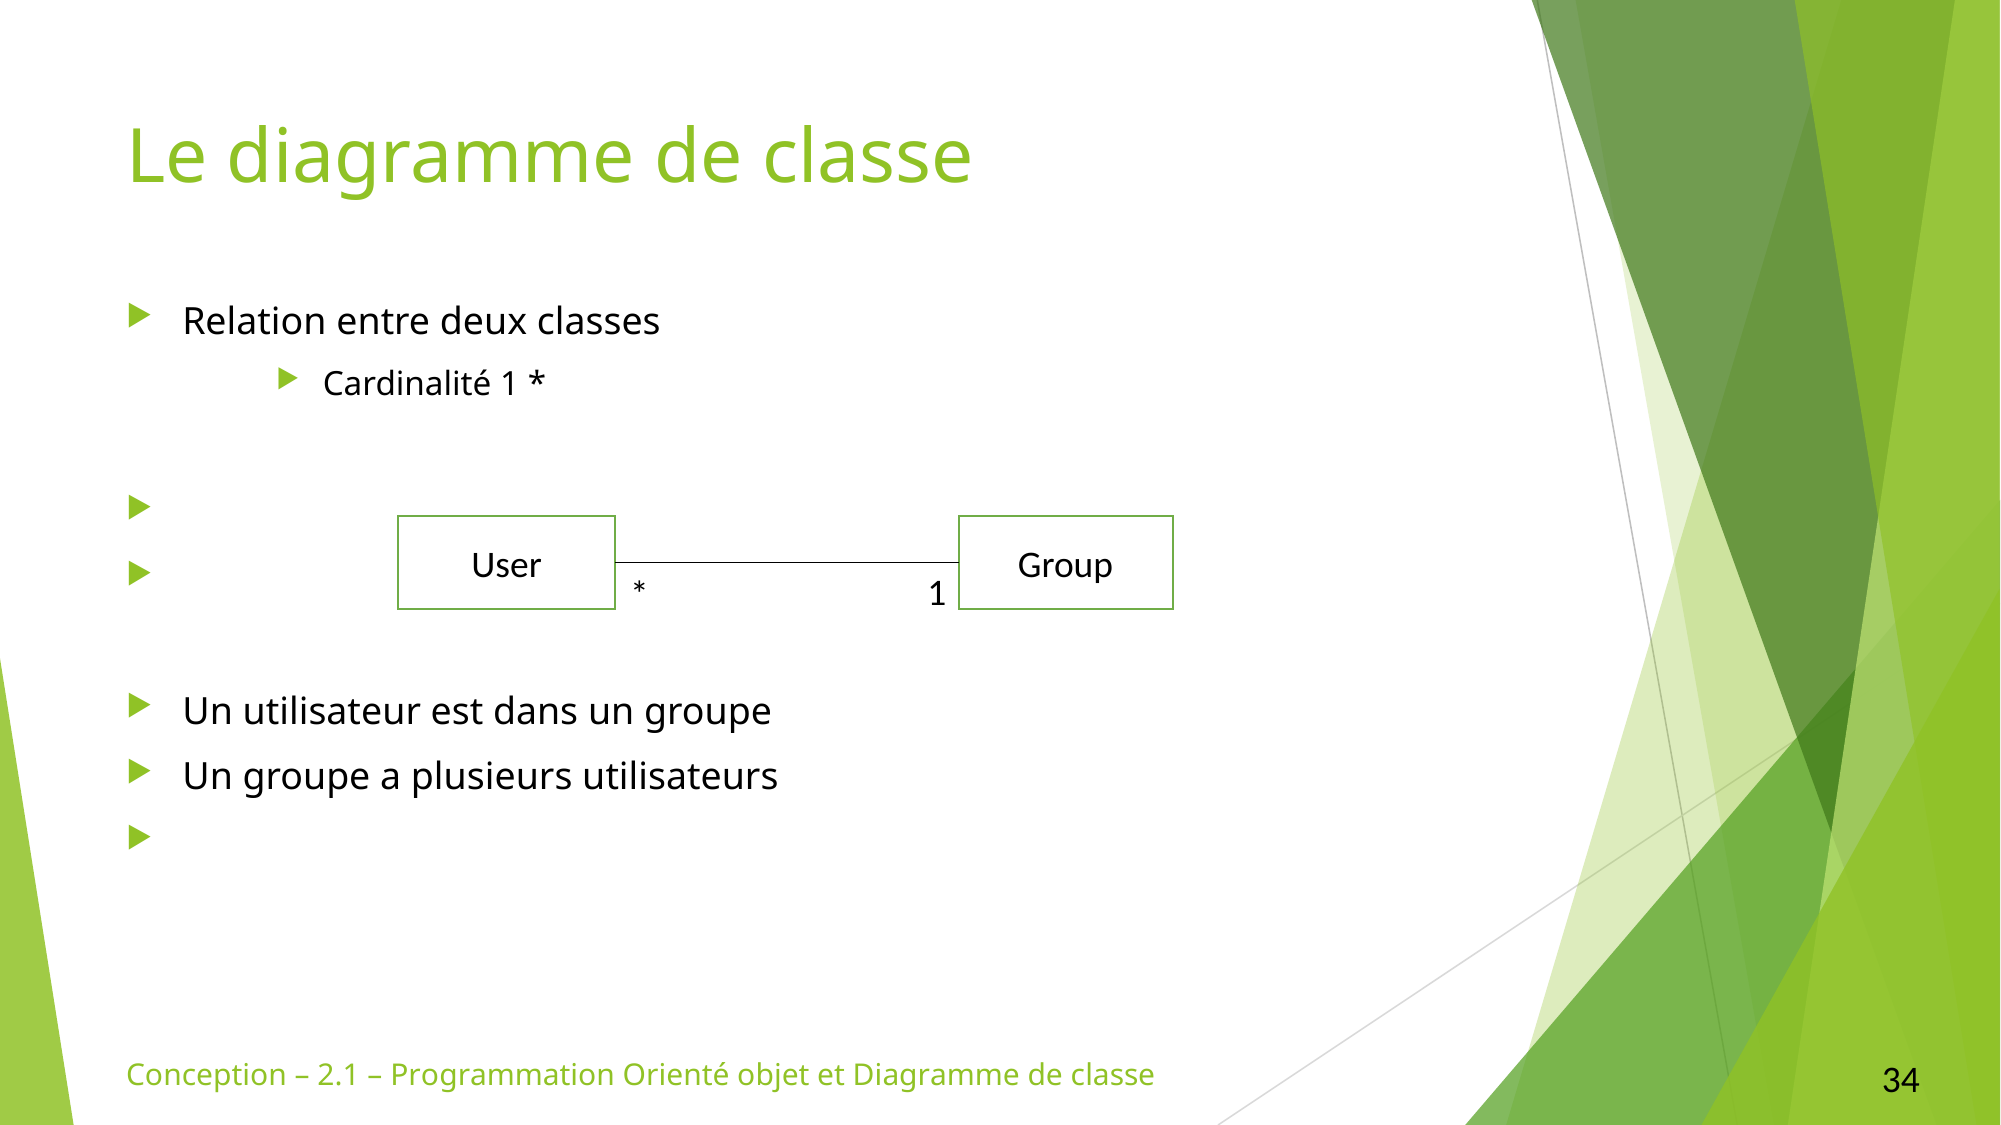

# Le diagramme de classe
Relation entre deux classes
Cardinalité 1 *
Un utilisateur est dans un groupe
Un groupe a plusieurs utilisateurs
User
Group
1
*
Conception – 2.1 – Programmation Orienté objet et Diagramme de classe